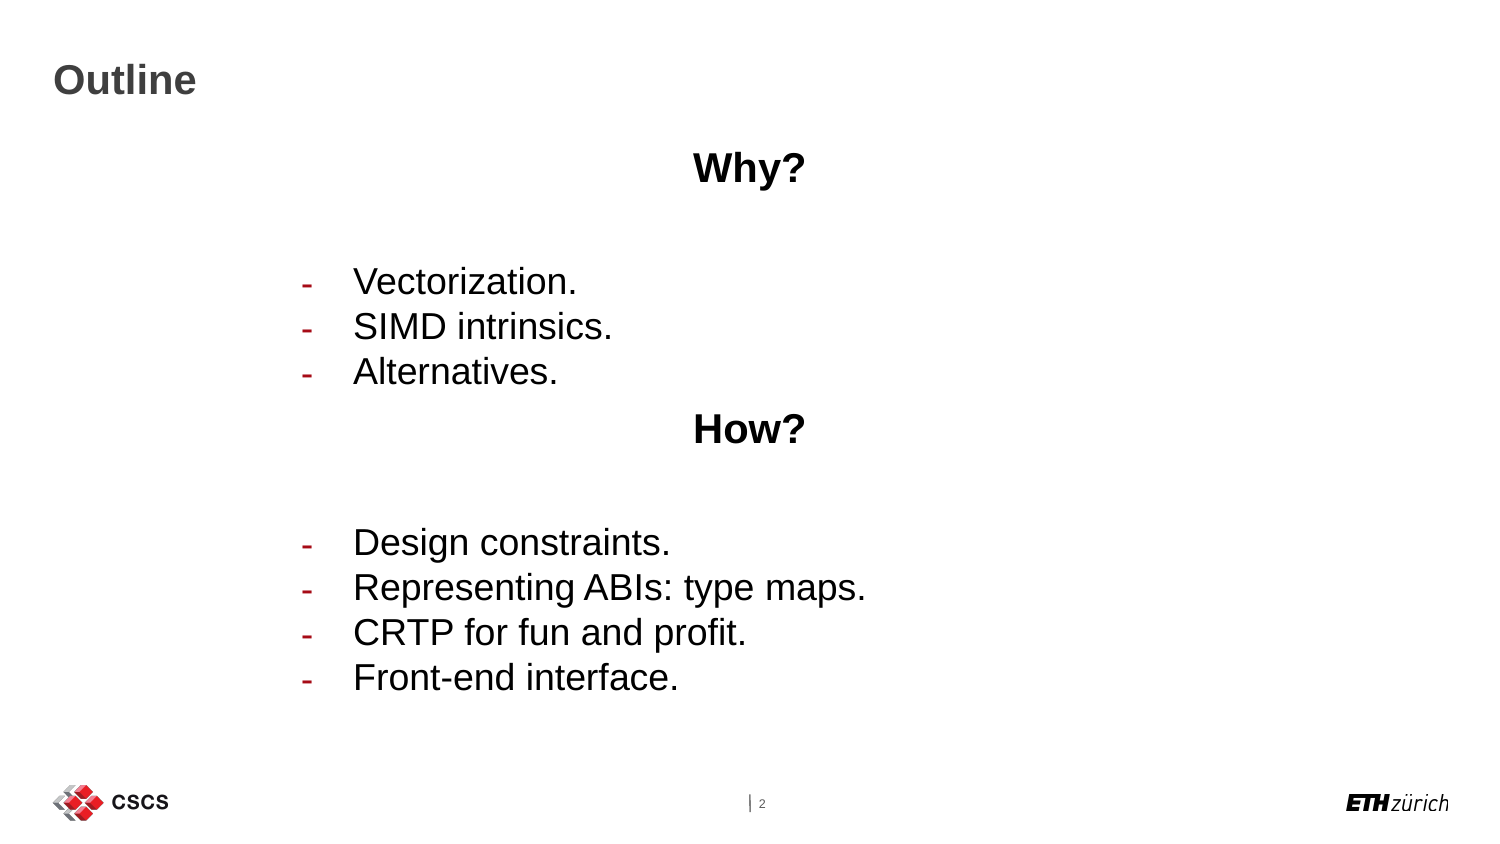

# Outline
Why?
Vectorization.
SIMD intrinsics.
Alternatives.
How?
Design constraints.
Representing ABIs: type maps.
CRTP for fun and profit.
Front-end interface.